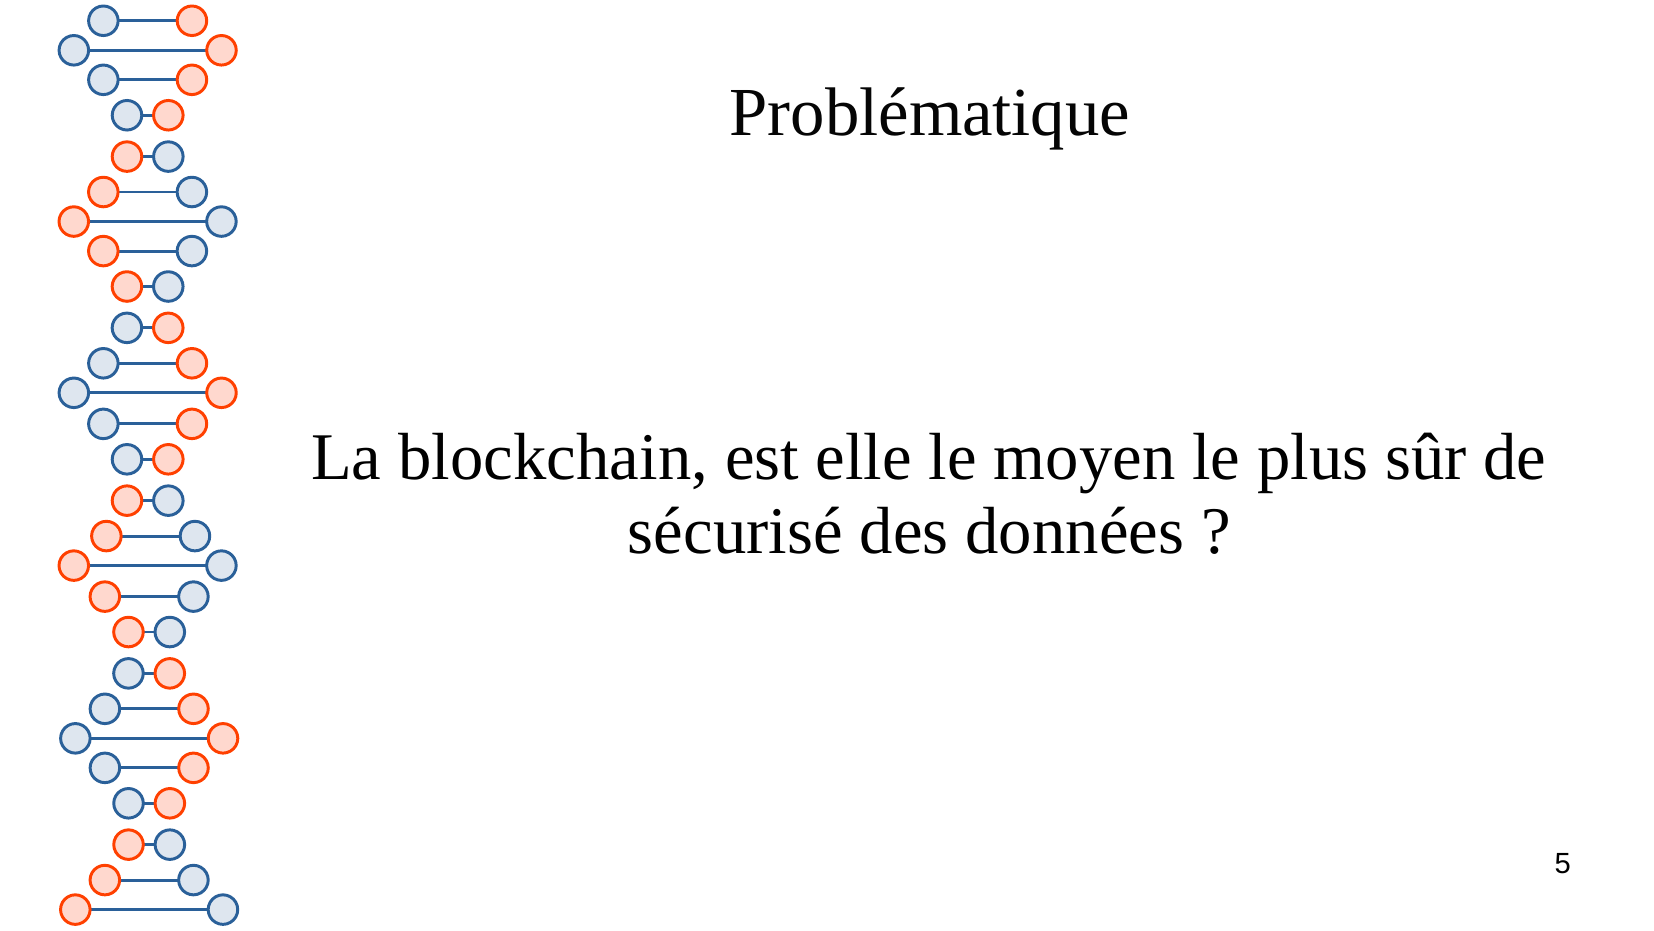

# Problématique
La blockchain, est elle le moyen le plus sûr de sécurisé des données ?
5